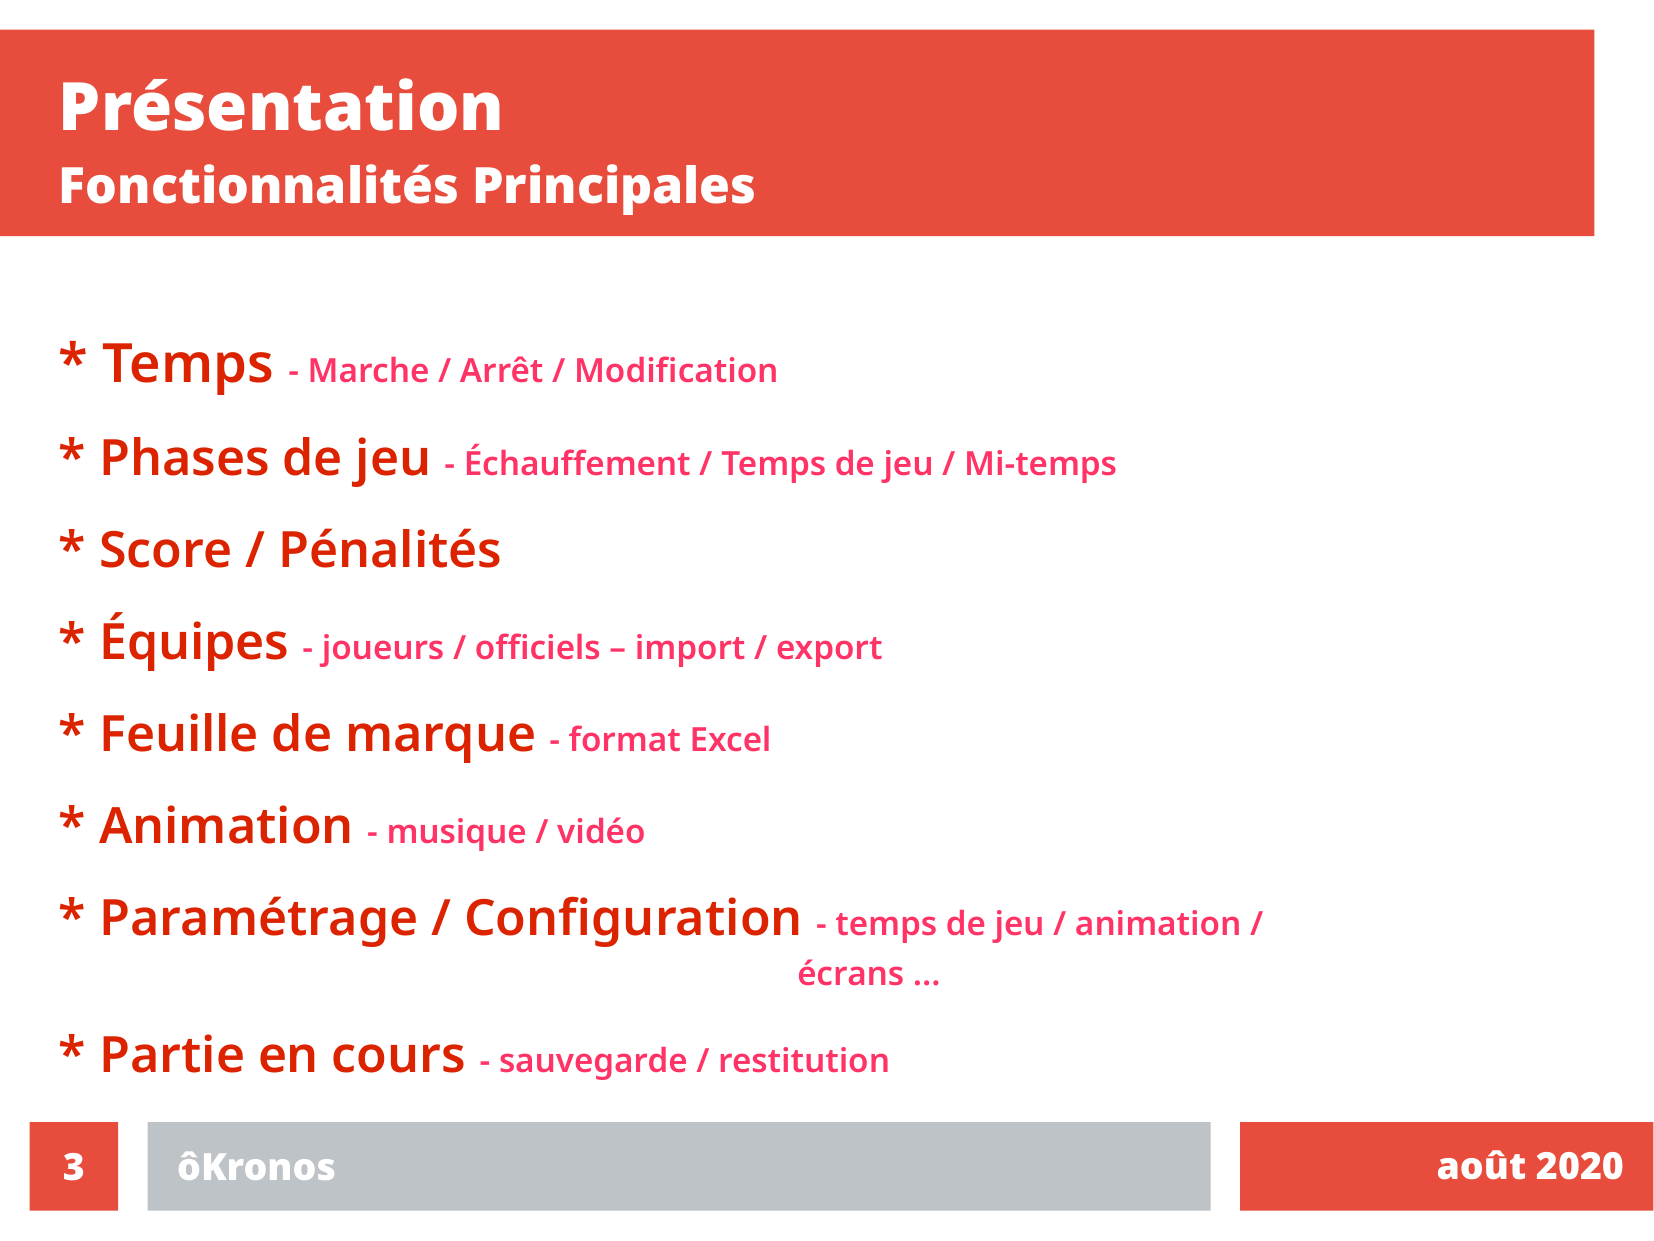

# Présentation Fonctionnalités Principales
* Temps - Marche / Arrêt / Modification
* Phases de jeu - Échauffement / Temps de jeu / Mi-temps
* Score / Pénalités
* Équipes - joueurs / officiels – import / export
* Feuille de marque - format Excel
* Animation - musique / vidéo
* Paramétrage / Configuration - temps de jeu / animation / 														écrans ...
* Partie en cours - sauvegarde / restitution
3
ôKronos
août 2020